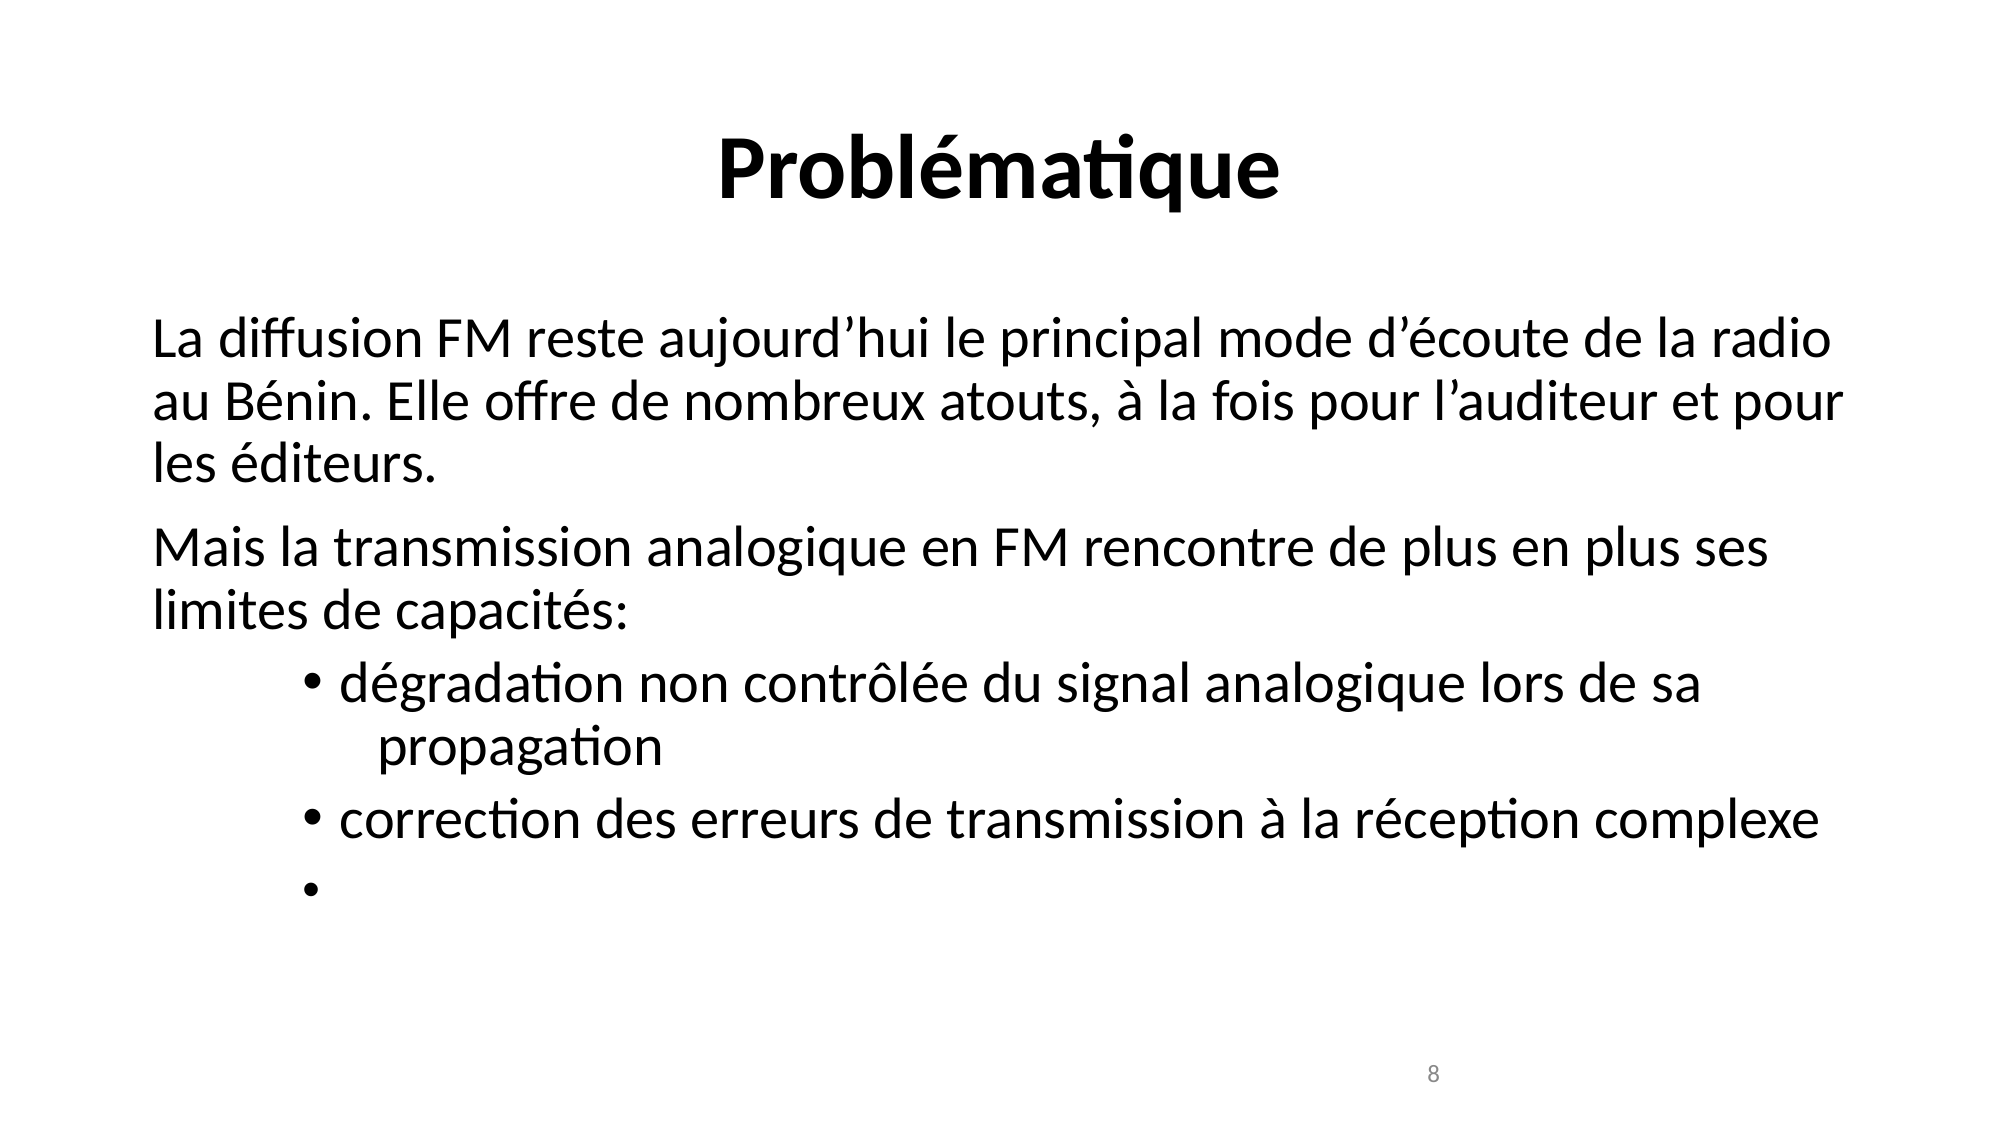

# Problématique
La diffusion FM reste aujourd’hui le principal mode d’écoute de la radio au Bénin. Elle offre de nombreux atouts, à la fois pour l’auditeur et pour les éditeurs.
Mais la transmission analogique en FM rencontre de plus en plus ses limites de capacités:
dégradation non contrôlée du signal analogique lors de sa propagation
correction des erreurs de transmission à la réception complexe